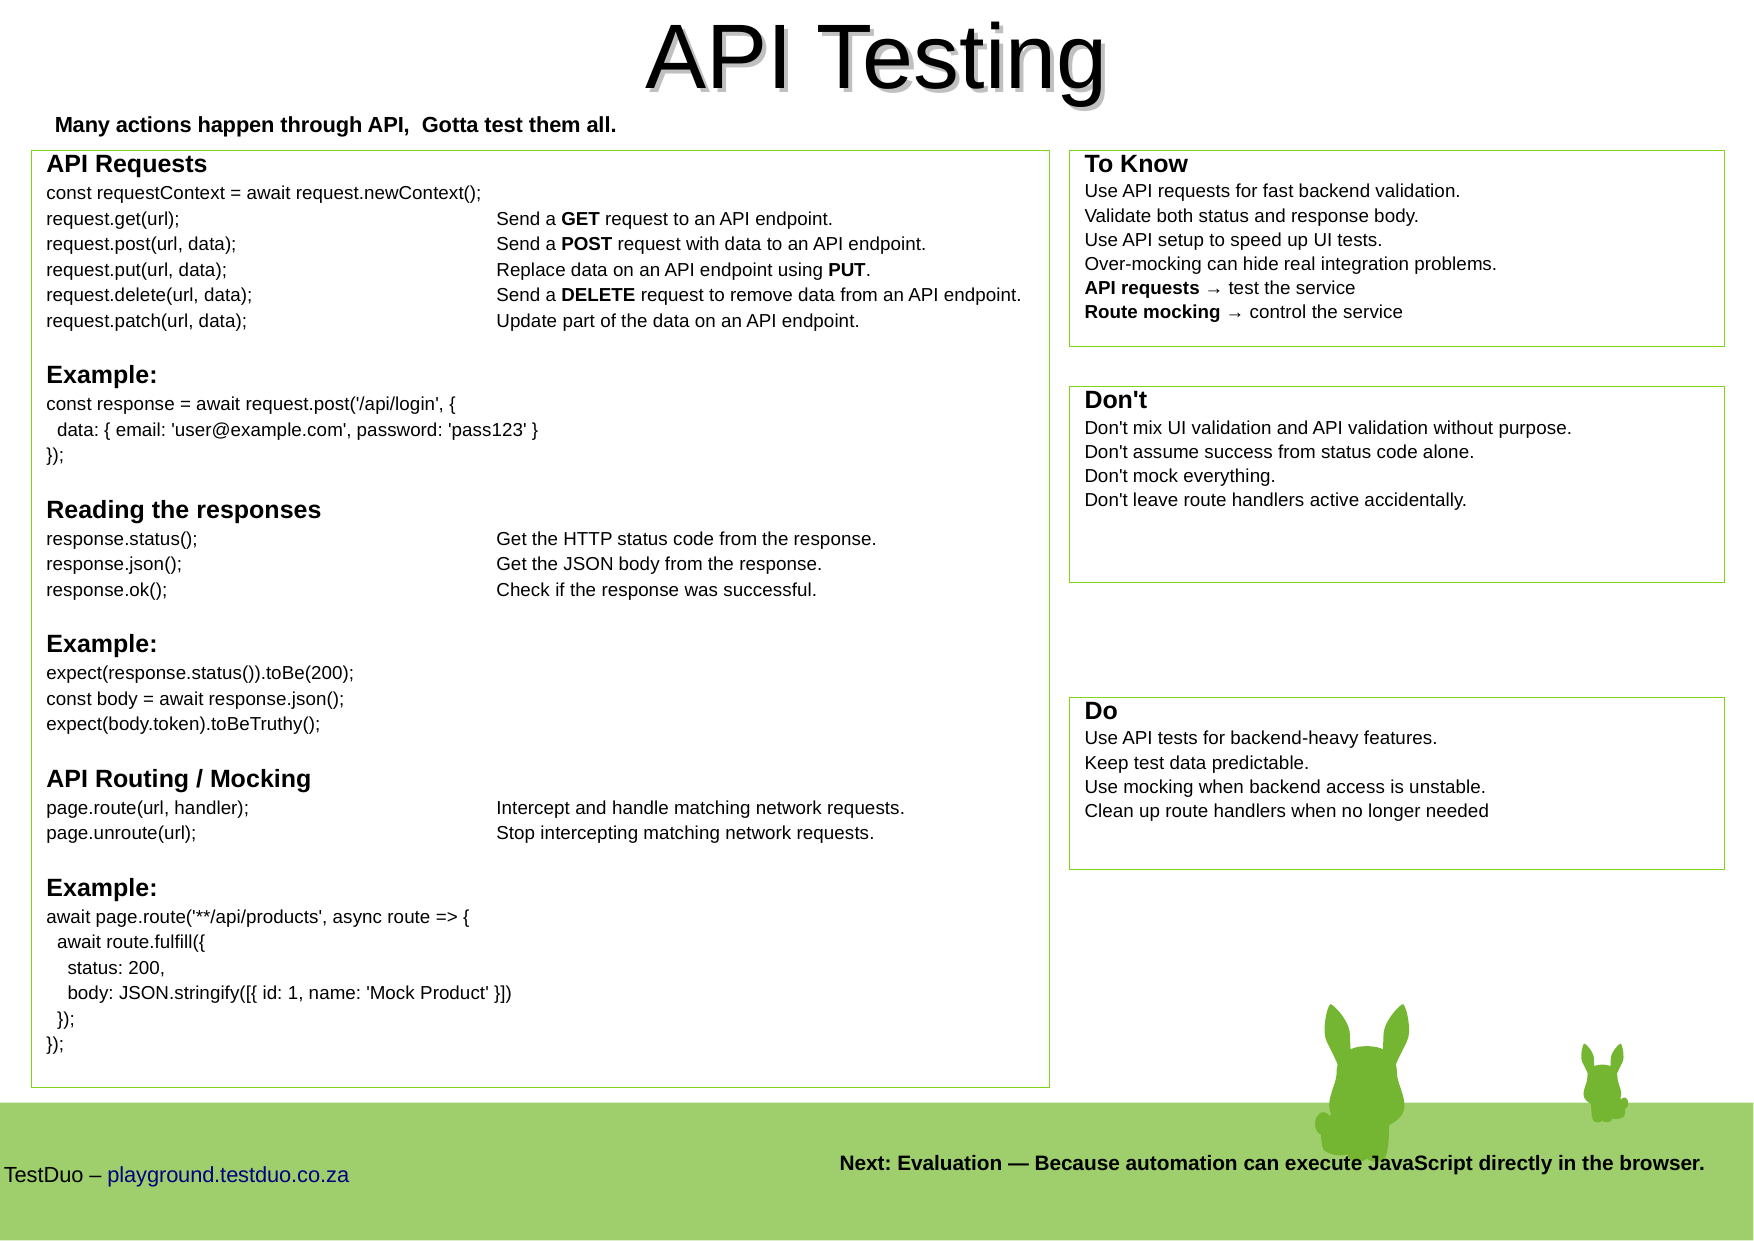

API Testing
Many actions happen through API, Gotta test them all.
API Requests
const requestContext = await request.newContext();
request.get(url); 				Send a GET request to an API endpoint.
request.post(url, data); 				Send a POST request with data to an API endpoint.
request.put(url, data); 				Replace data on an API endpoint using PUT.
request.delete(url, data); 			Send a DELETE request to remove data from an API endpoint.
request.patch(url, data); 			Update part of the data on an API endpoint.
Example:
const response = await request.post('/api/login', {
 data: { email: 'user@example.com', password: 'pass123' }
});
Reading the responses
response.status(); 				Get the HTTP status code from the response.
response.json(); 				Get the JSON body from the response.
response.ok(); 				Check if the response was successful.
Example:
expect(response.status()).toBe(200);
const body = await response.json();
expect(body.token).toBeTruthy();
API Routing / Mocking
page.route(url, handler); 			Intercept and handle matching network requests.
page.unroute(url); 				Stop intercepting matching network requests.
Example:
await page.route('**/api/products', async route => {
 await route.fulfill({
 status: 200,
 body: JSON.stringify([{ id: 1, name: 'Mock Product' }])
 });
});
To Know
Use API requests for fast backend validation.
Validate both status and response body.
Use API setup to speed up UI tests.
Over-mocking can hide real integration problems.
API requests → test the service
Route mocking → control the service
Don't
Don't mix UI validation and API validation without purpose.
Don't assume success from status code alone.
Don't mock everything.
Don't leave route handlers active accidentally.
Do
Use API tests for backend-heavy features.
Keep test data predictable.
Use mocking when backend access is unstable.
Clean up route handlers when no longer needed
Next: Evaluation — Because automation can execute JavaScript directly in the browser.
# TestDuo – playground.testduo.co.za